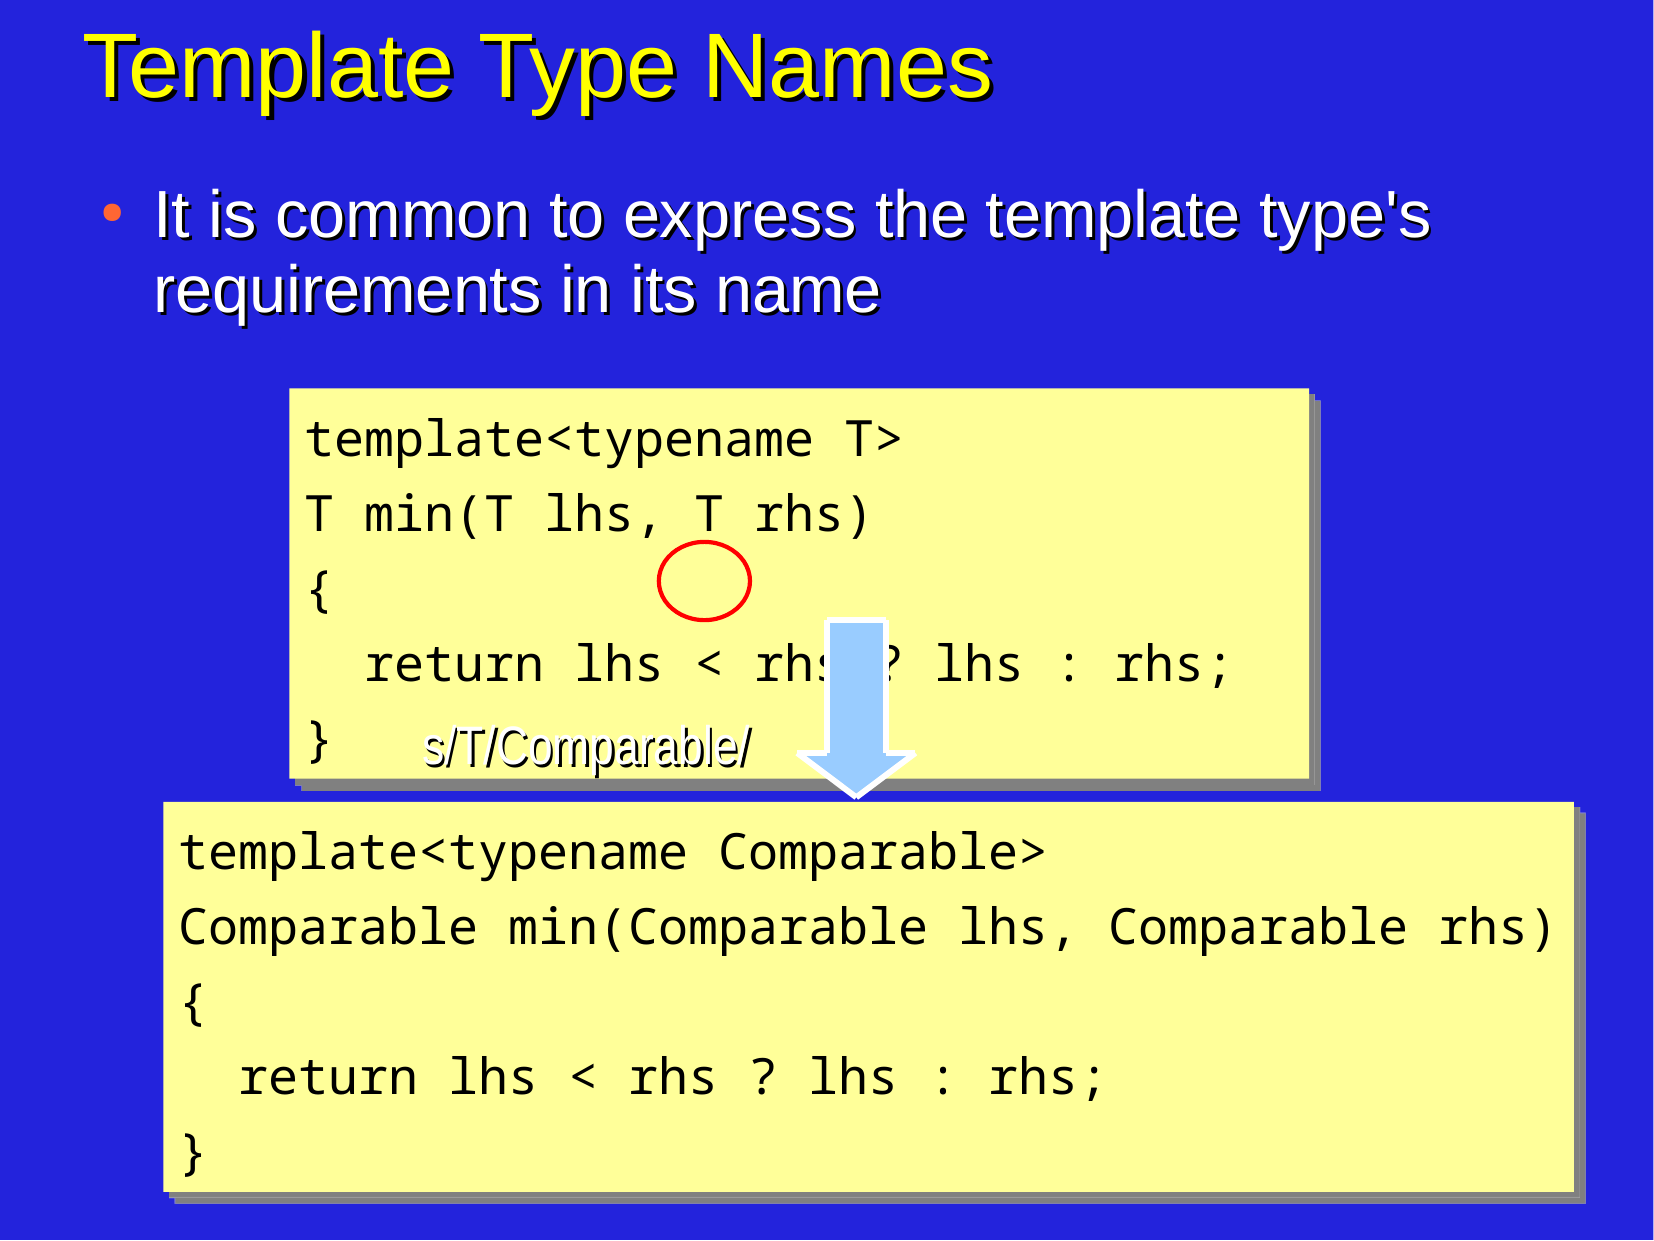

# Template Type Names
It is common to express the template type's requirements in its name
template<typename T>
T min(T lhs, T rhs)
{
 return lhs < rhs ? lhs : rhs;
}
s/T/Comparable/
template<typename Comparable>
Comparable min(Comparable lhs, Comparable rhs)
{
 return lhs < rhs ? lhs : rhs;
}